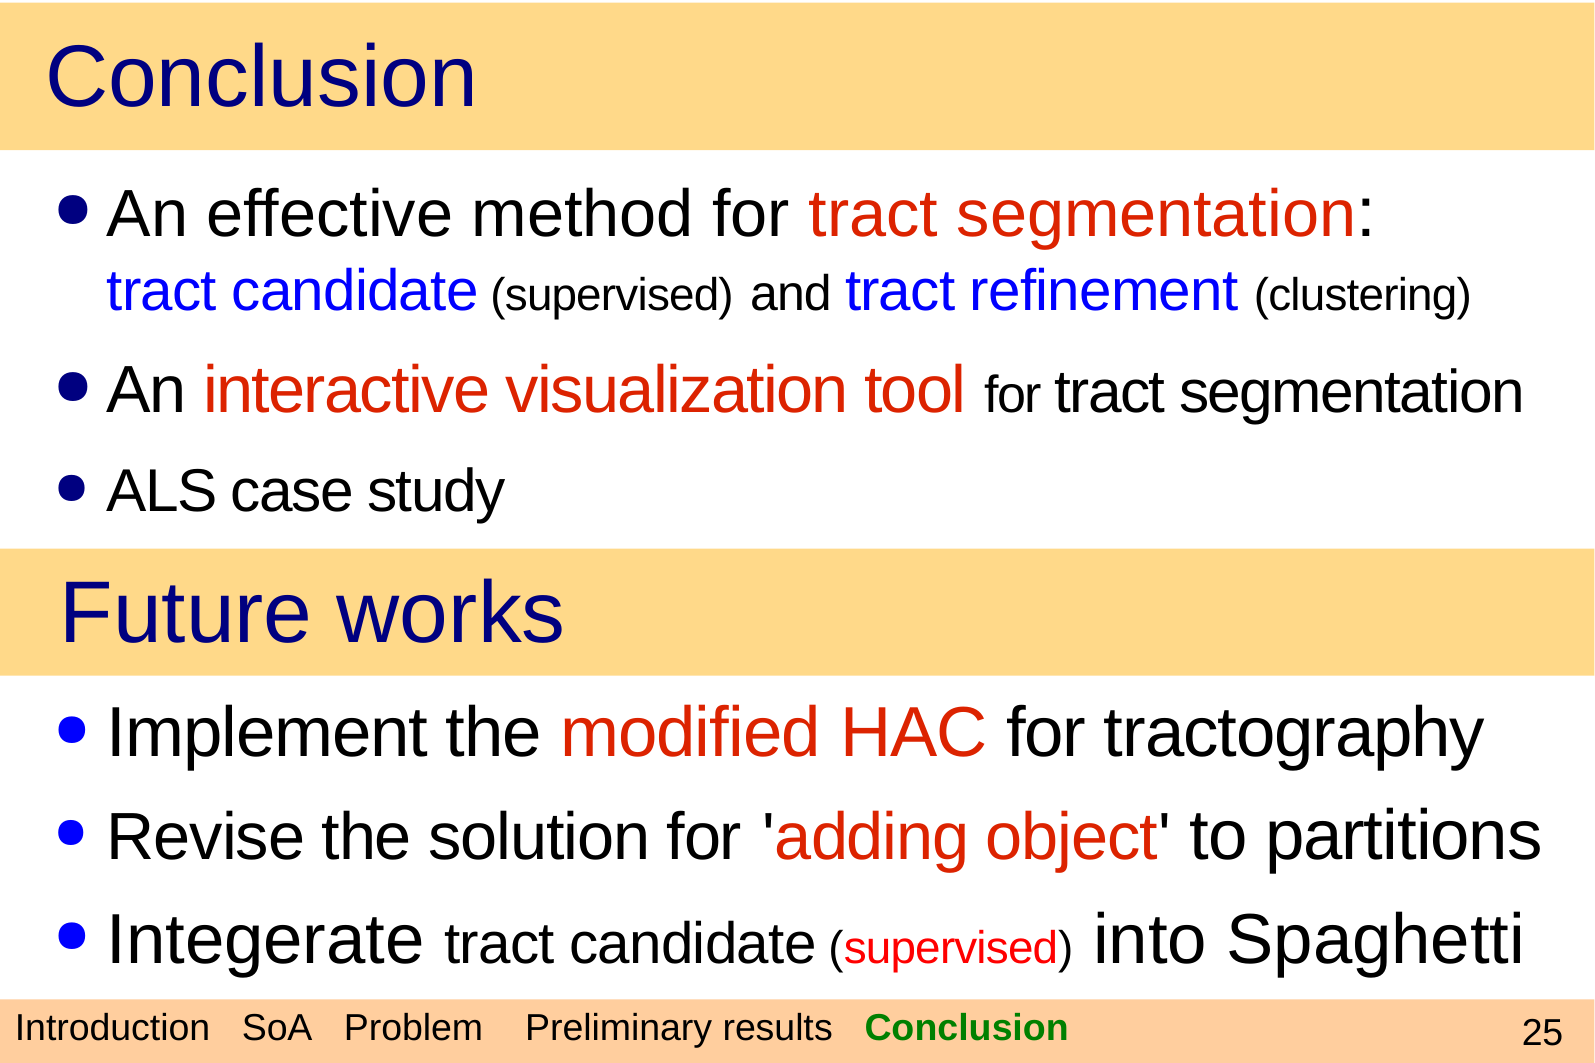

Conclusion
An effective method for tract segmentation:
tract candidate (supervised) and tract refinement (clustering)
An interactive visualization tool for tract segmentation
ALS case study
# Future works
Implement the modified HAC for tractography
Revise the solution for 'adding object' to partitions
Integerate tract candidate (supervised) into Spaghetti
Introduction SoA Problem Preliminary results Conclusion